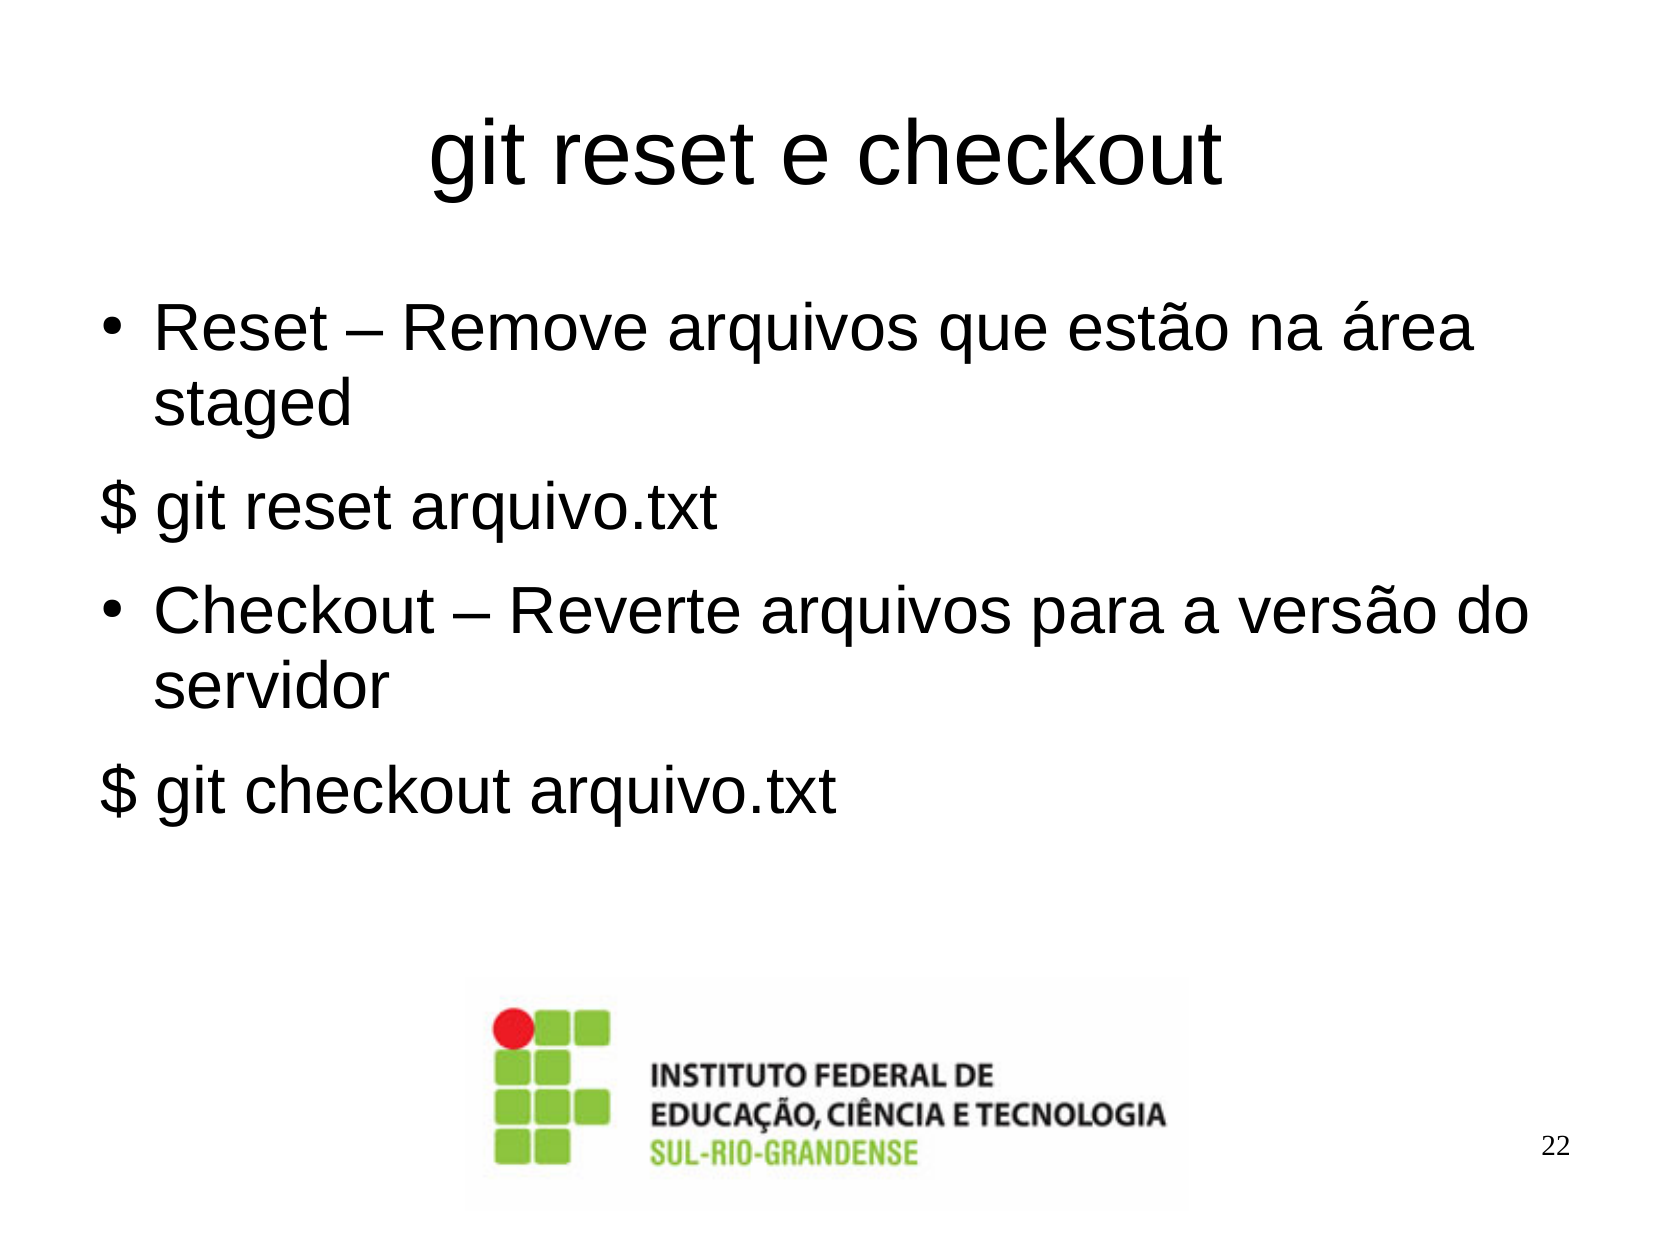

# git reset e checkout
Reset – Remove arquivos que estão na área staged
$ git reset arquivo.txt
Checkout – Reverte arquivos para a versão do servidor
$ git checkout arquivo.txt
22